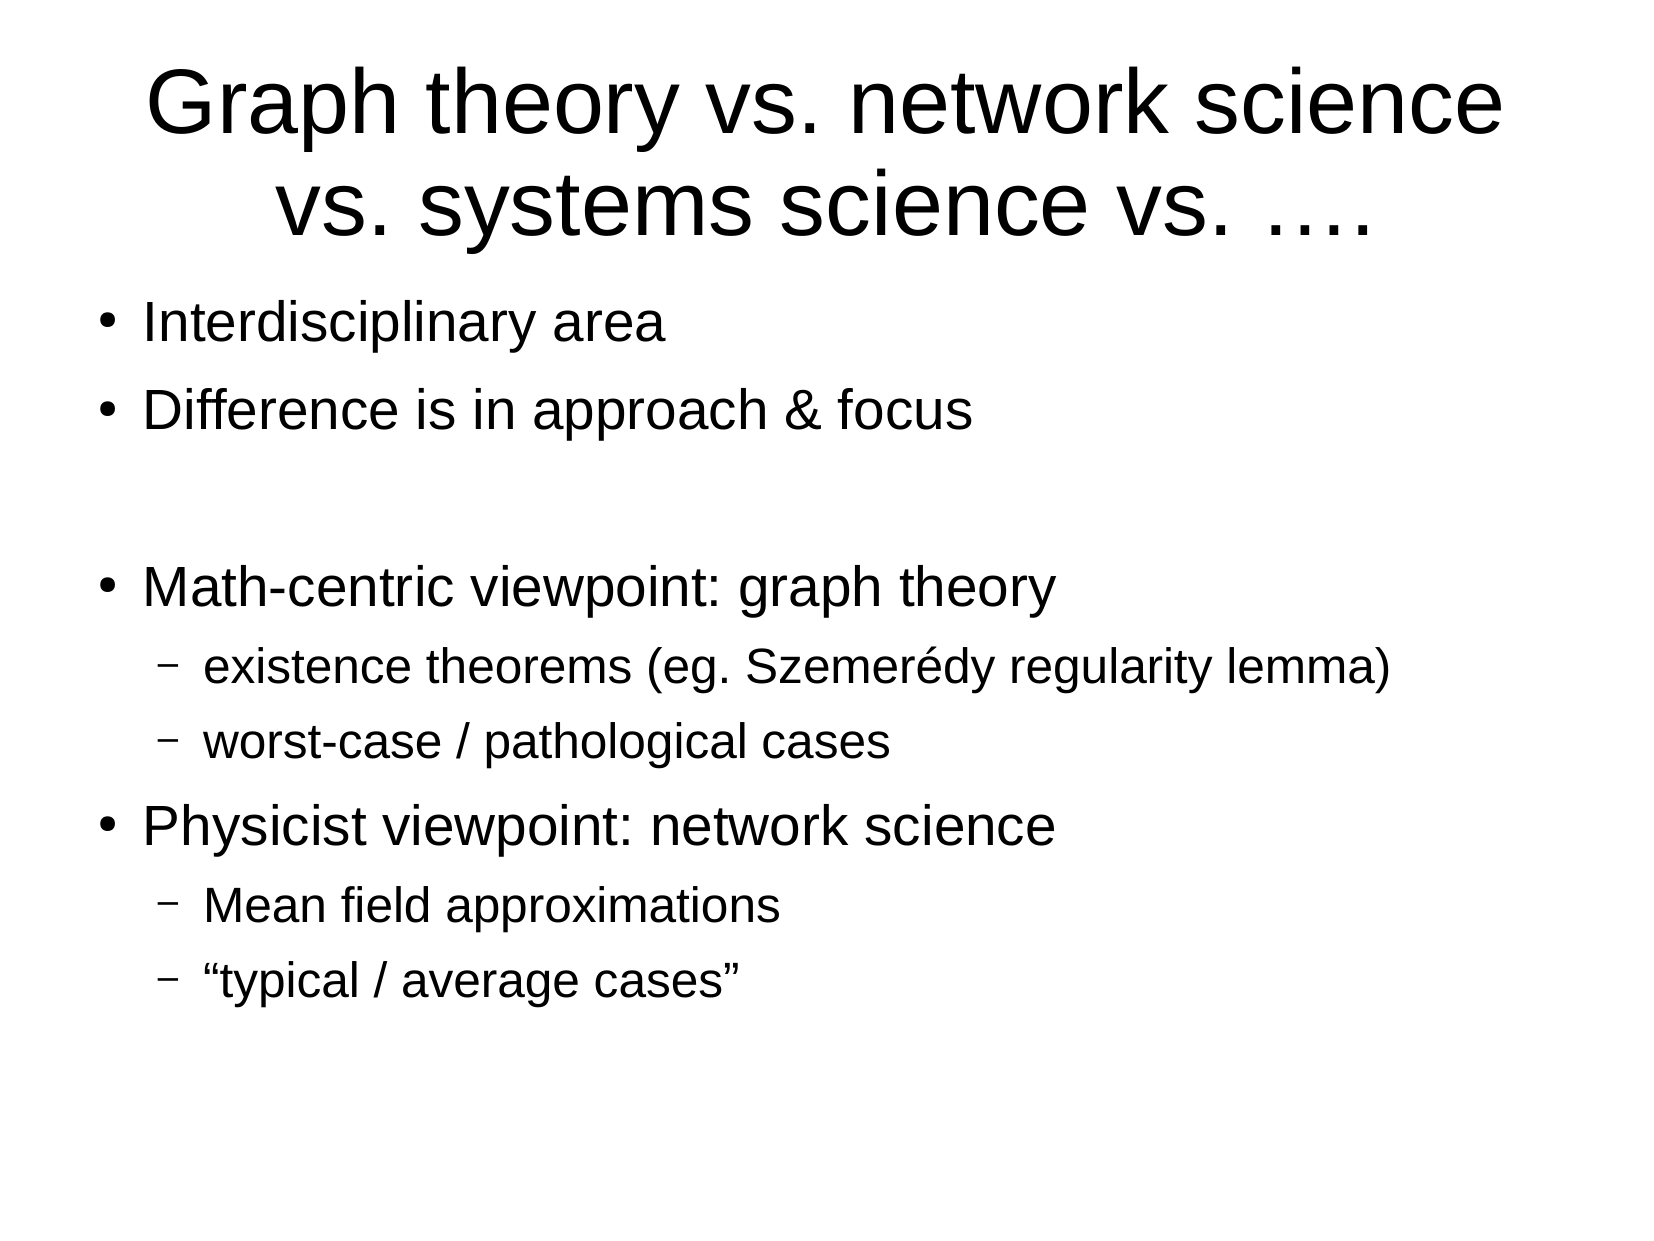

# Graph theory vs. network science vs. systems science vs. ….
Interdisciplinary area
Difference is in approach & focus
Math-centric viewpoint: graph theory
existence theorems (eg. Szemerédy regularity lemma)
worst-case / pathological cases
Physicist viewpoint: network science
Mean field approximations
“typical / average cases”